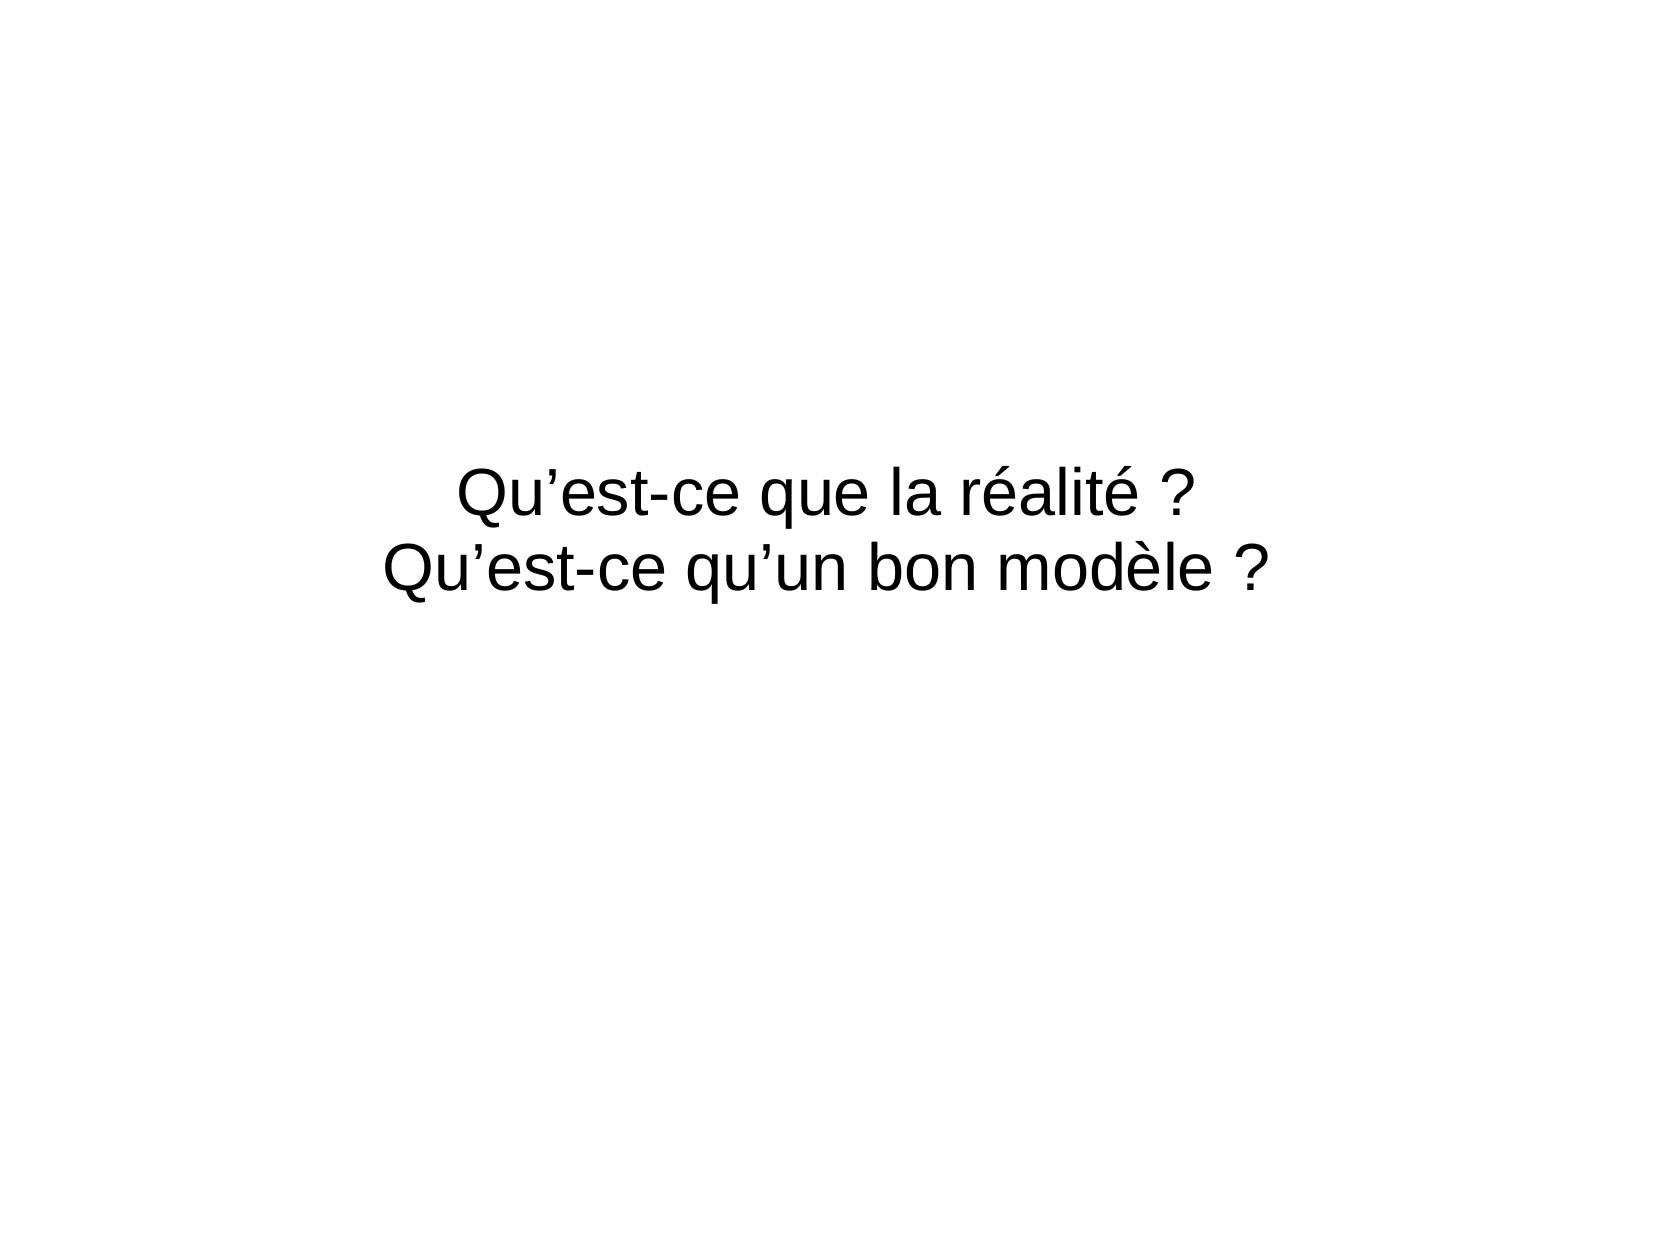

# Qu’est-ce que la réalité ?
Qu’est-ce qu’un bon modèle ?